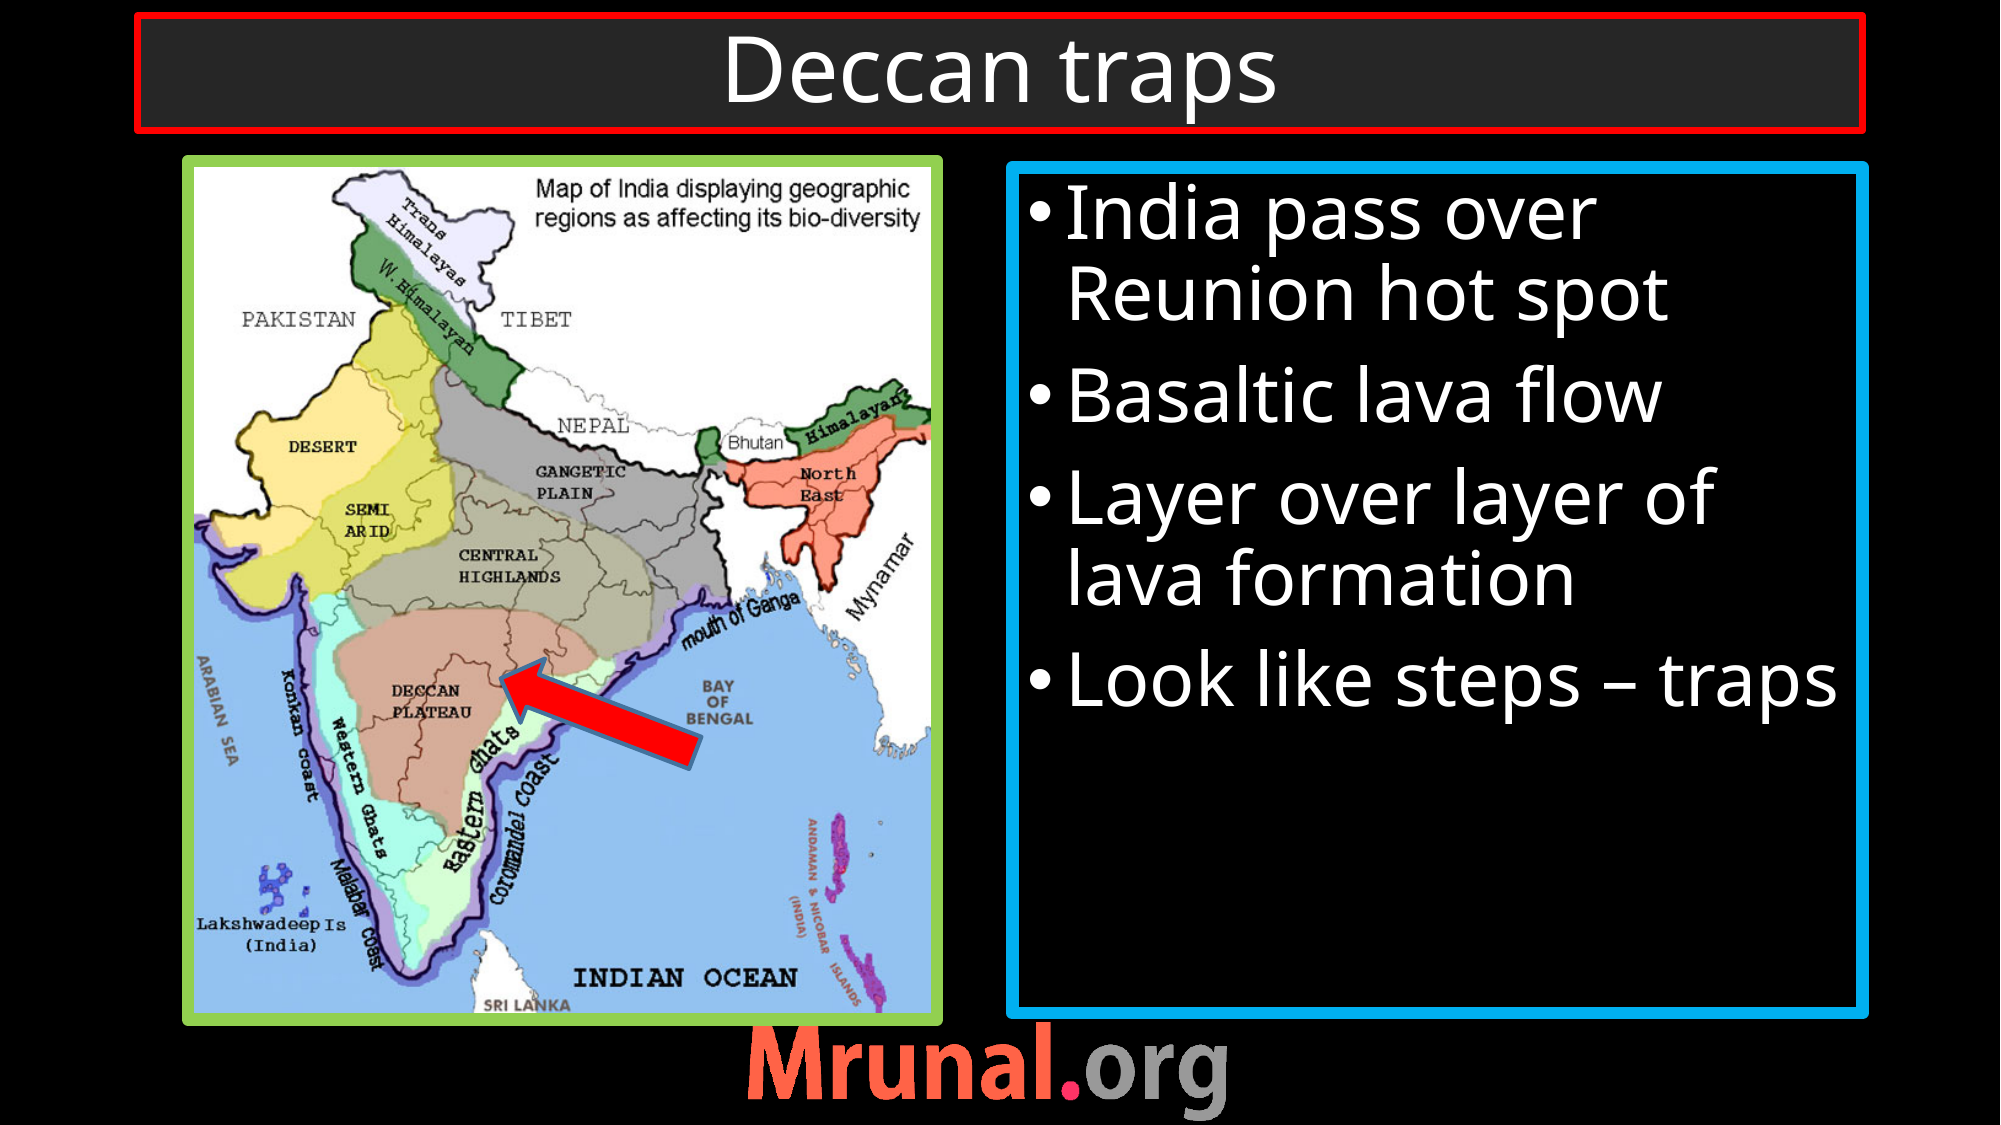

Deccan traps
# India pass over Reunion hot spot
Basaltic lava flow
Layer over layer of lava formation
Look like steps – traps